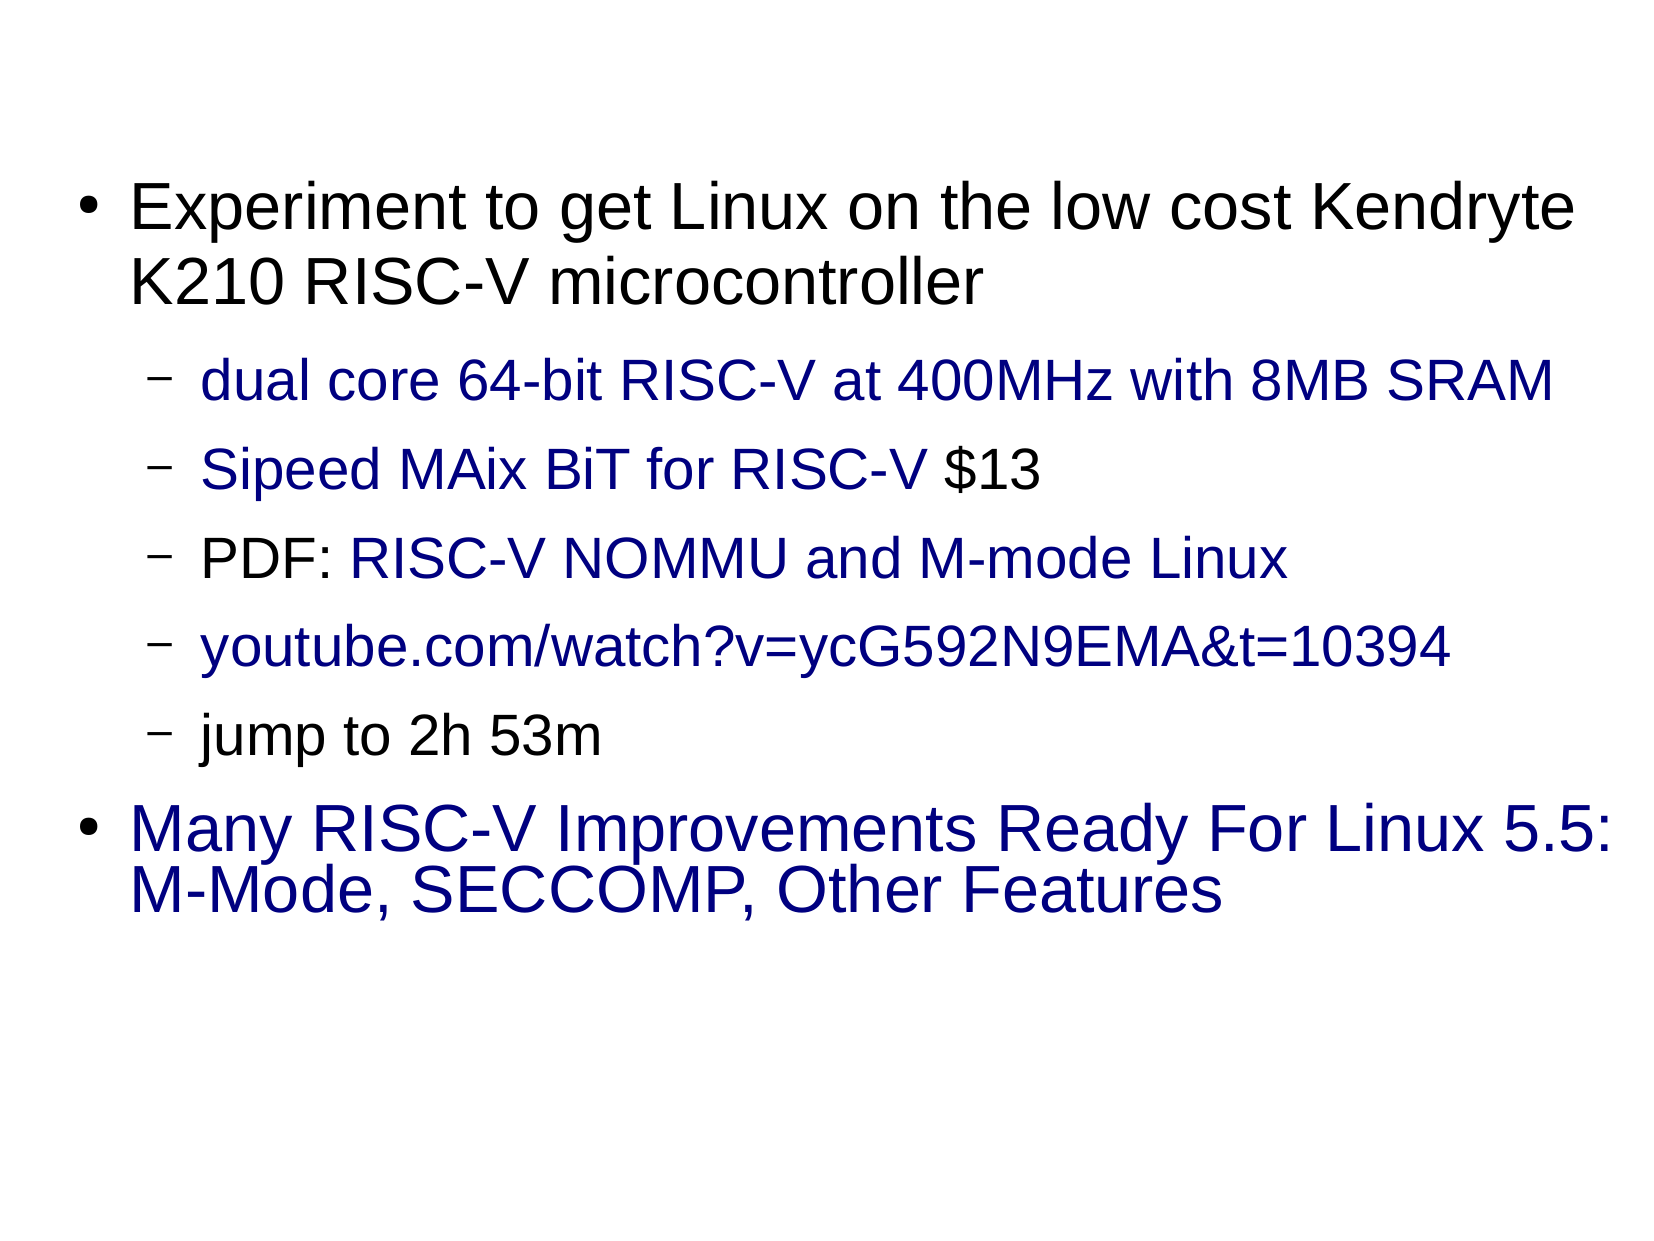

# Experiment to get Linux on the low cost Kendryte K210 RISC-V microcontroller
dual core 64-bit RISC-V at 400MHz with 8MB SRAM
Sipeed MAix BiT for RISC-V $13
PDF: RISC-V NOMMU and M-mode Linux
youtube.com/watch?v=ycG592N9EMA&t=10394
jump to 2h 53m
Many RISC-V Improvements Ready For Linux 5.5: M-Mode, SECCOMP, Other Features